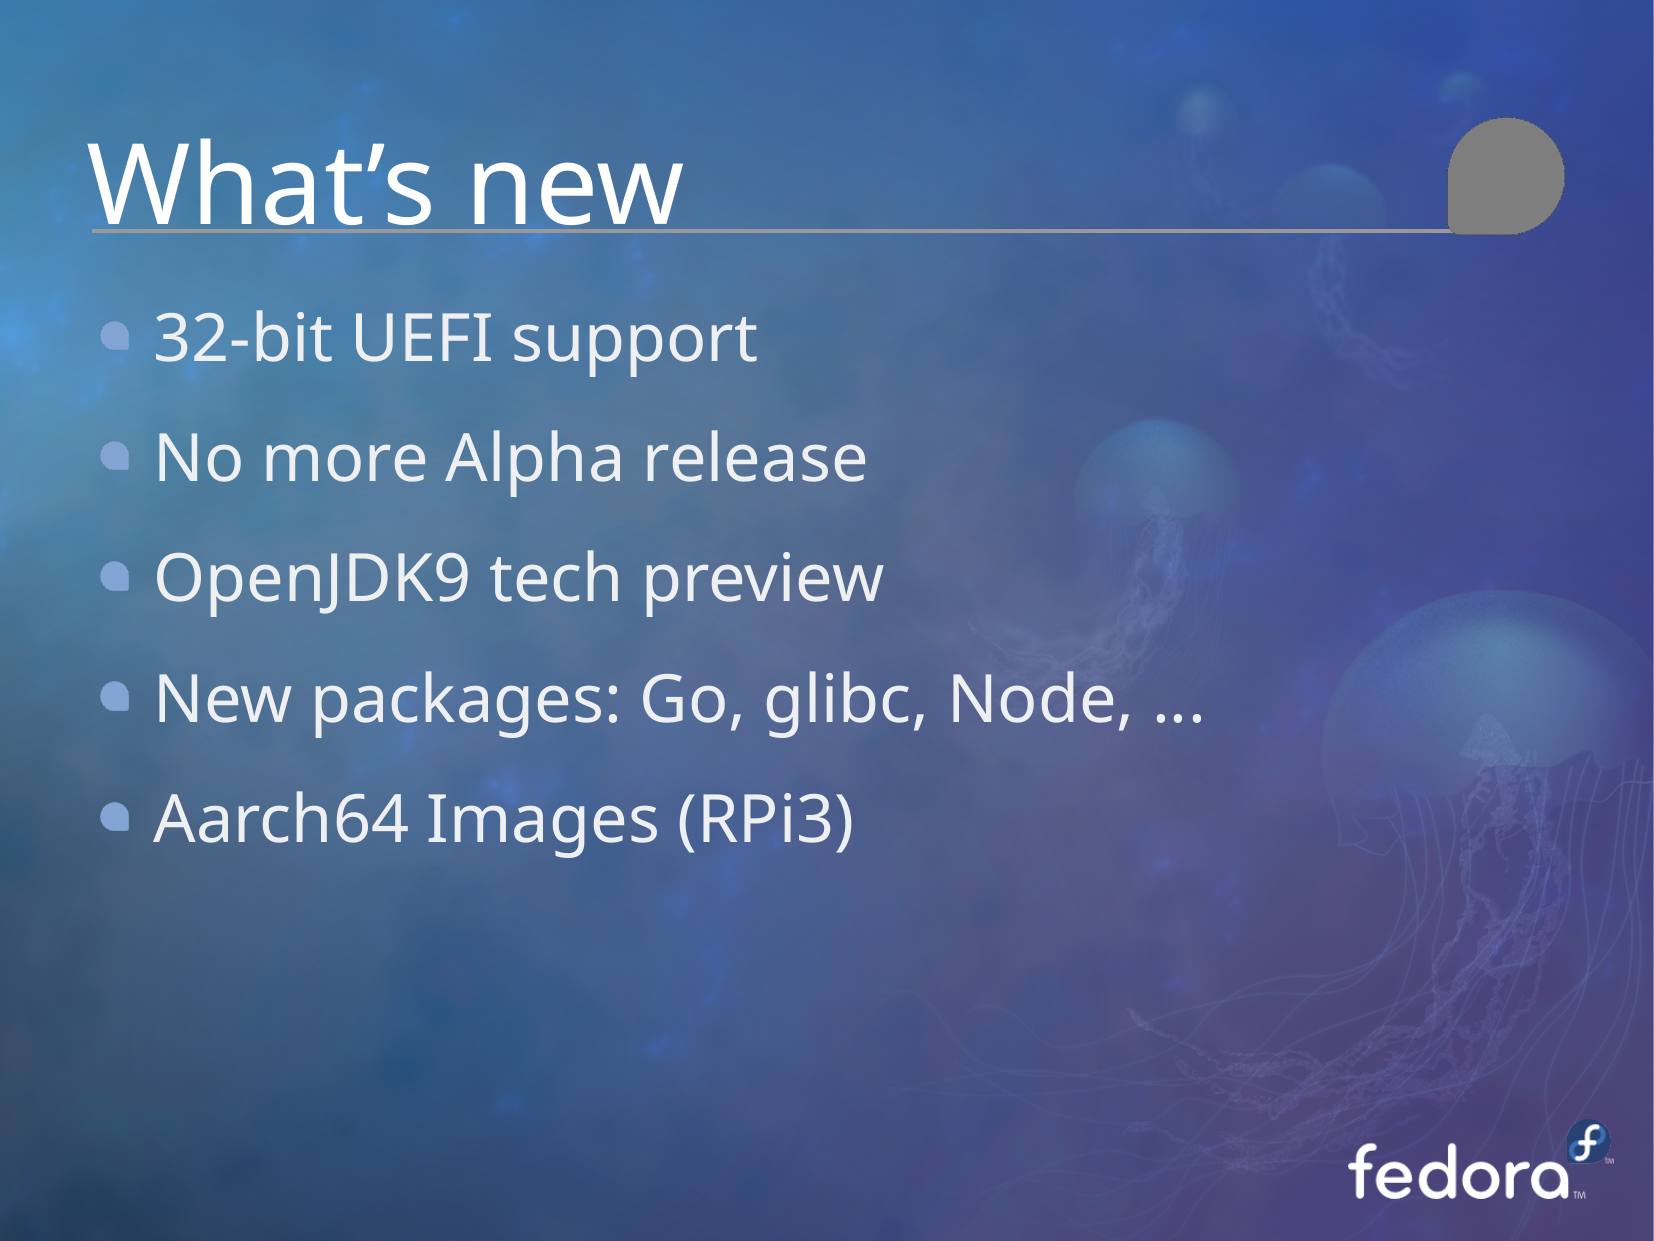

# What’s new
32-bit UEFI support
No more Alpha release
OpenJDK9 tech preview
New packages: Go, glibc, Node, ...
Aarch64 Images (RPi3)